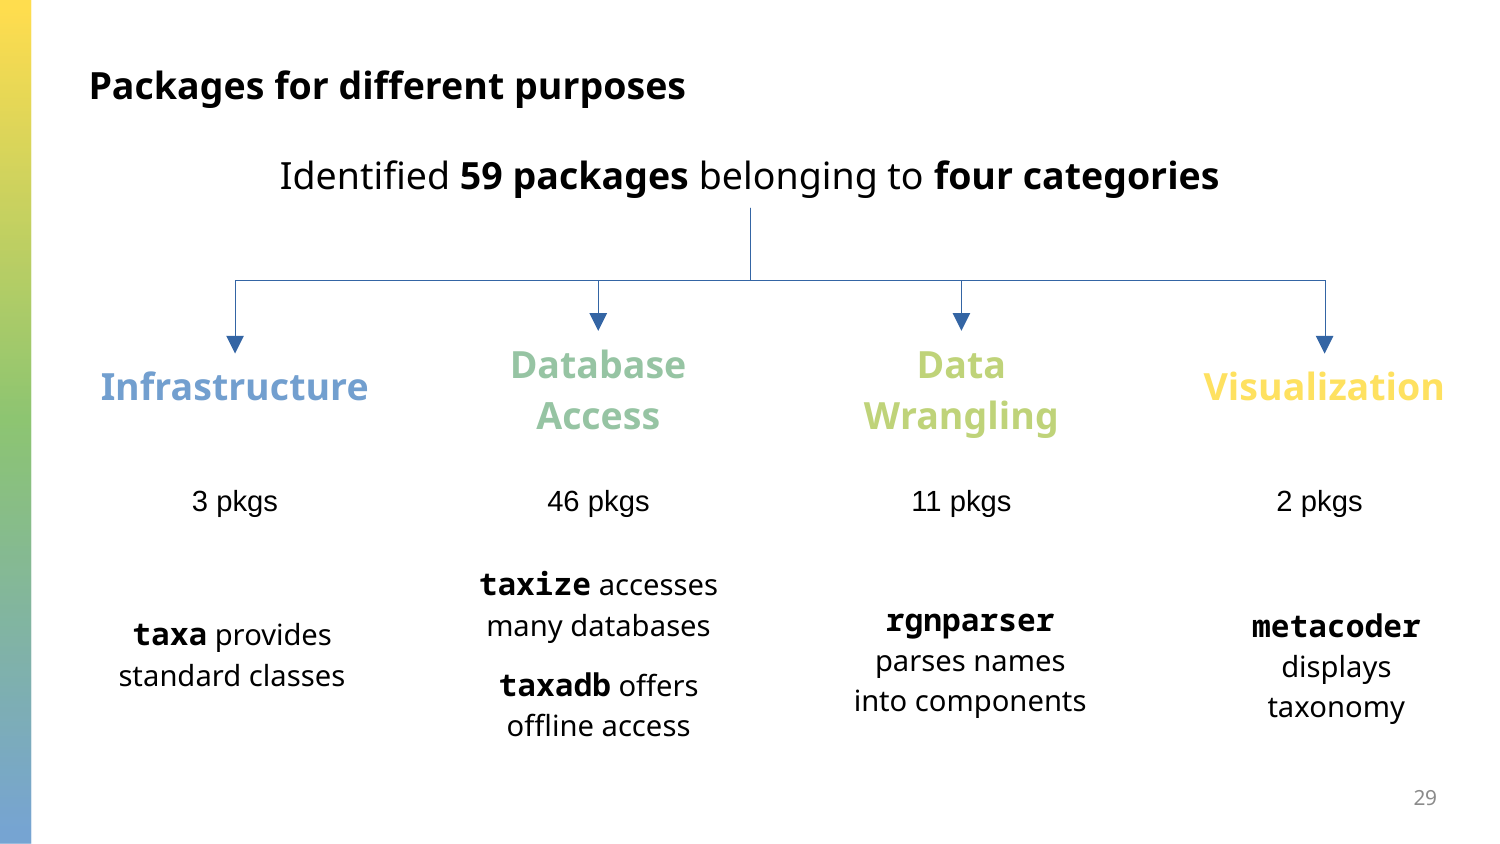

# Packages for different purposes
Identified 59 packages belonging to four categories
Database Access
Data Wrangling
Infrastructure
Visualization
3 pkgs
46 pkgs
11 pkgs
2 pkgs
taxize accesses many databases
rgnparser parses names into components
metacoder displays taxonomy
taxa provides standard classes
taxadb offers offline access
29